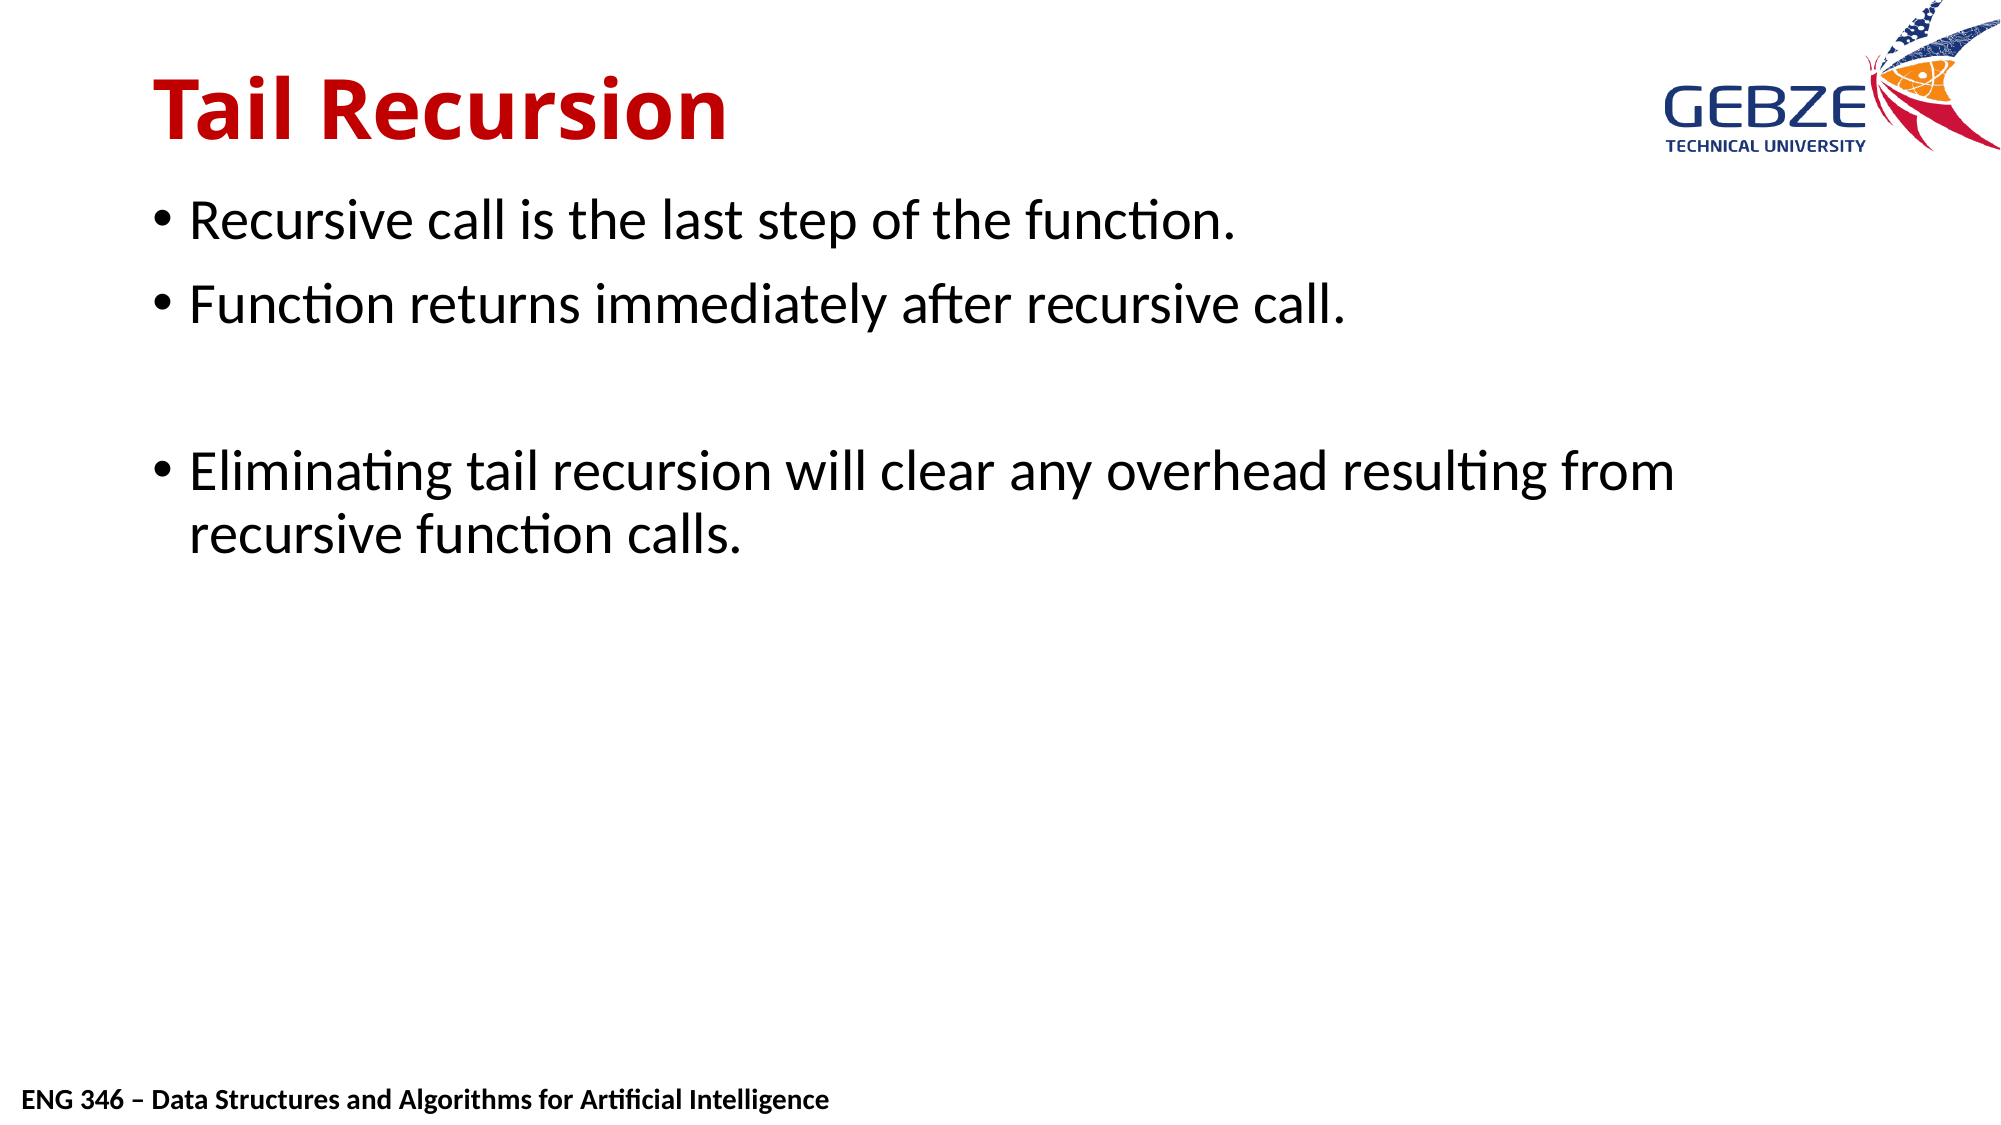

# Tail Recursion
Recursive call is the last step of the function.
Function returns immediately after recursive call.
Eliminating tail recursion will clear any overhead resulting from recursive function calls.